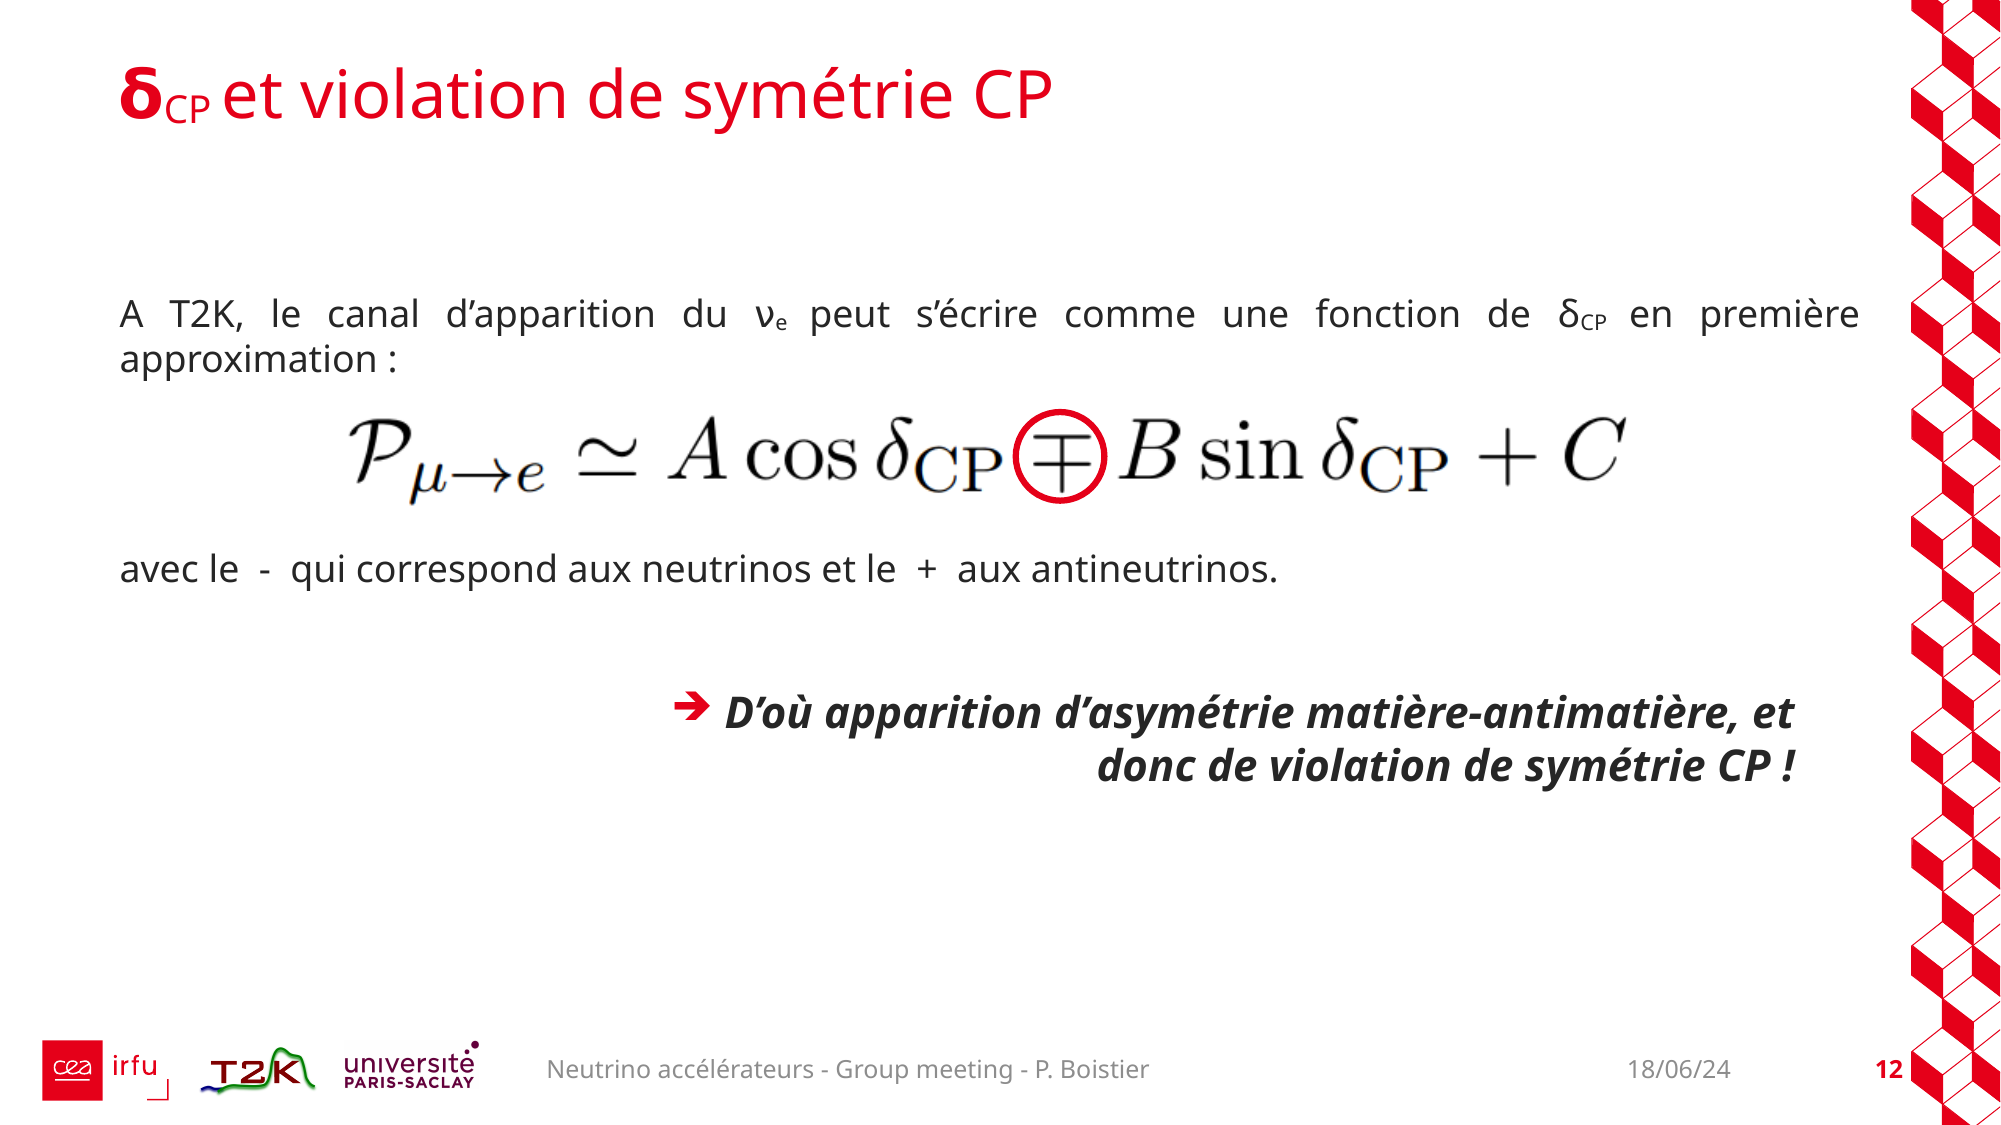

δCP et violation de symétrie CP
# A T2K, le canal d’apparition du νe peut s’écrire comme une fonction de δCP en première approximation :
avec le - qui correspond aux neutrinos et le + aux antineutrinos.
D’où apparition d’asymétrie matière-antimatière, et donc de violation de symétrie CP !
Neutrino accélérateurs - Group meeting - P. Boistier
18/06/24
12